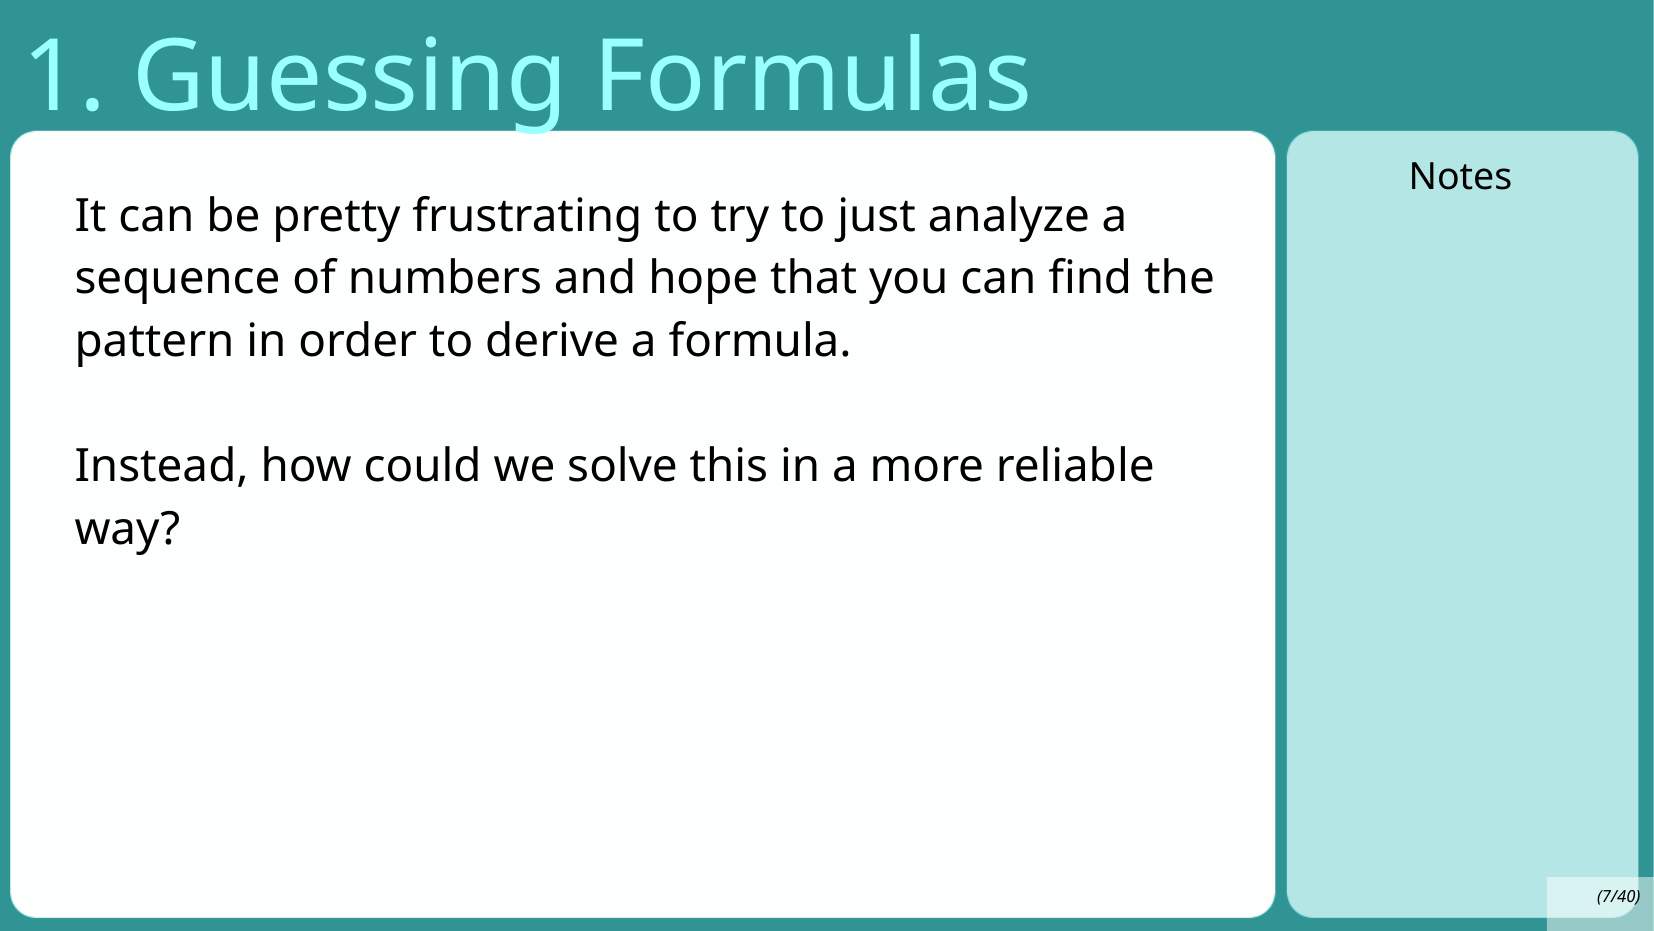

# 1. Guessing Formulas
Notes
It can be pretty frustrating to try to just analyze a sequence of numbers and hope that you can find the pattern in order to derive a formula.
Instead, how could we solve this in a more reliable way?